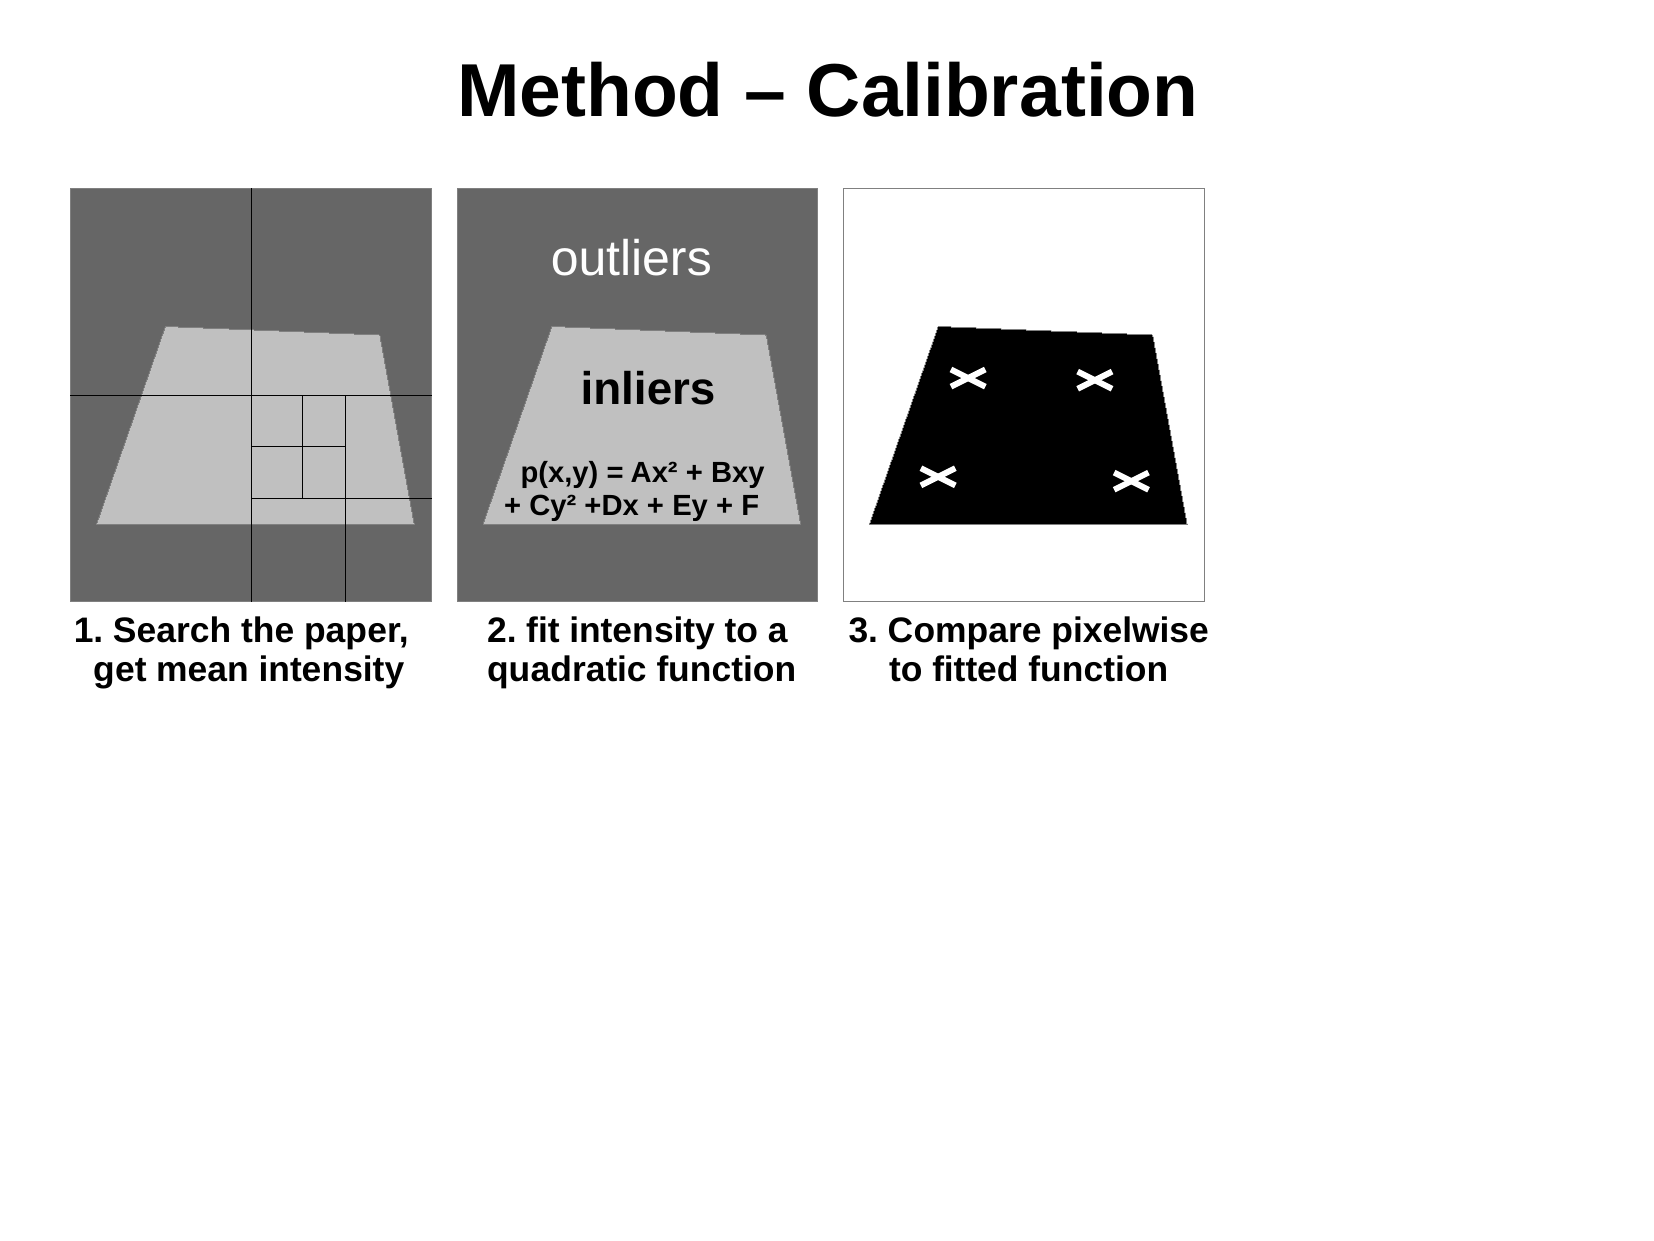

Method – Calibration
outliers
 inliers
 p(x,y) = Ax² + Bxy
+ Cy² +Dx + Ey + F
1. Search the paper,
 get mean intensity
2. fit intensity to a
quadratic function
3. Compare pixelwise to fitted function